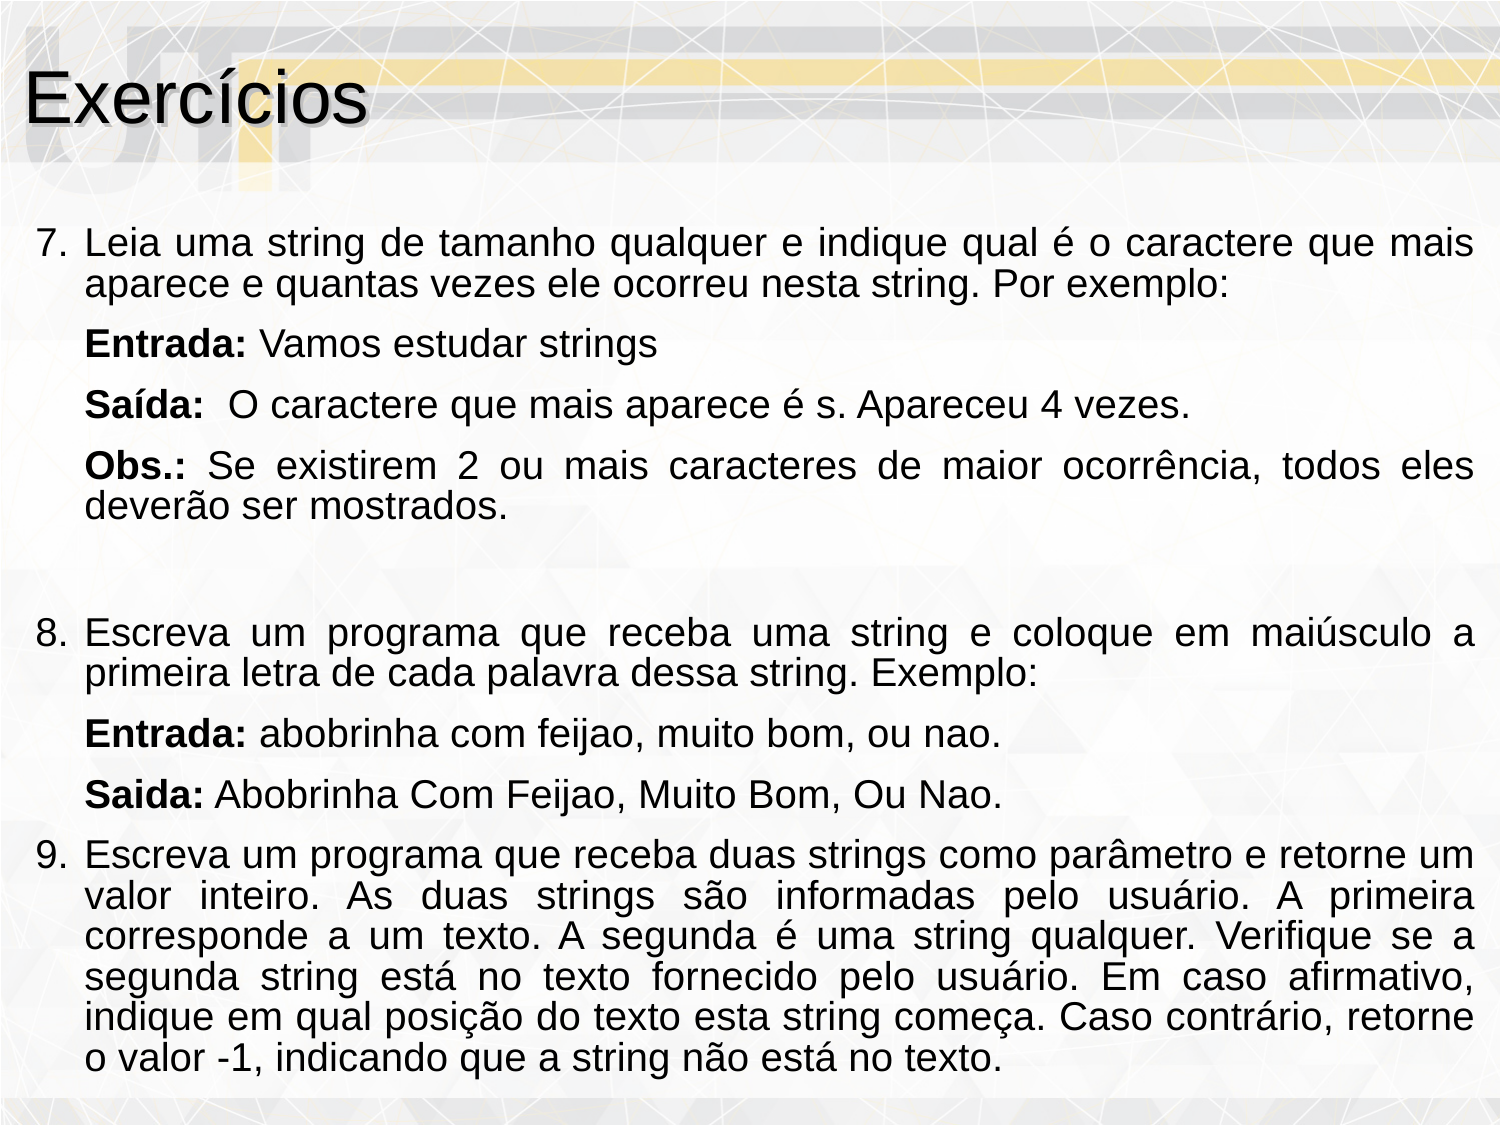

# Exercícios
Leia uma string de tamanho qualquer e indique qual é o caractere que mais aparece e quantas vezes ele ocorreu nesta string. Por exemplo:
Entrada: Vamos estudar strings
Saída: O caractere que mais aparece é s. Apareceu 4 vezes.
Obs.: Se existirem 2 ou mais caracteres de maior ocorrência, todos eles deverão ser mostrados.
Escreva um programa que receba uma string e coloque em maiúsculo a primeira letra de cada palavra dessa string. Exemplo:
Entrada: abobrinha com feijao, muito bom, ou nao.
Saida: Abobrinha Com Feijao, Muito Bom, Ou Nao.
Escreva um programa que receba duas strings como parâmetro e retorne um valor inteiro. As duas strings são informadas pelo usuário. A primeira corresponde a um texto. A segunda é uma string qualquer. Verifique se a segunda string está no texto fornecido pelo usuário. Em caso afirmativo, indique em qual posição do texto esta string começa. Caso contrário, retorne o valor -1, indicando que a string não está no texto.